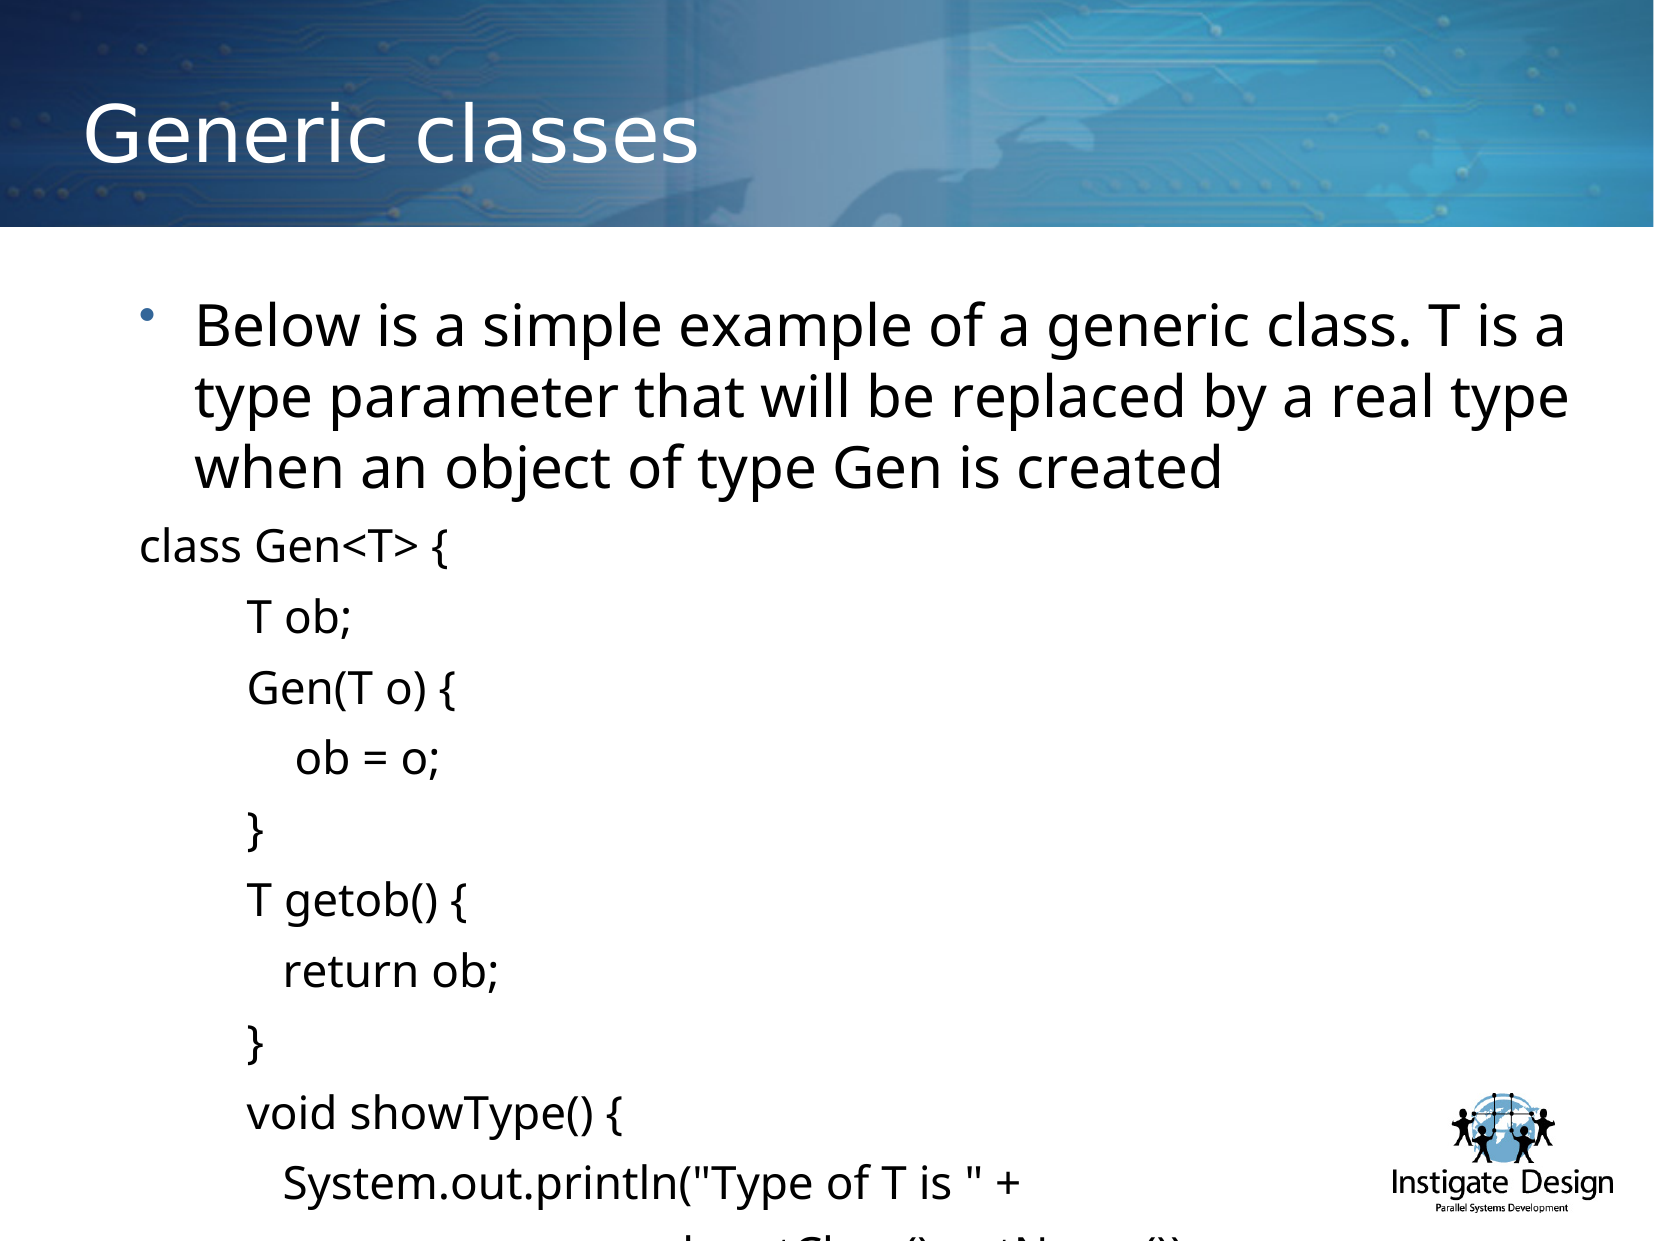

# Generic classes
Below is a simple example of a generic class. T is a type parameter that will be replaced by a real type when an object of type Gen is created
class Gen<T> {
 T ob;
 Gen(T o) {
 ob = o;
 }
 T getob() {
 return ob;
 }
 void showType() {
 System.out.println("Type of T is " +
 ob.getClass().getName());
 }
}